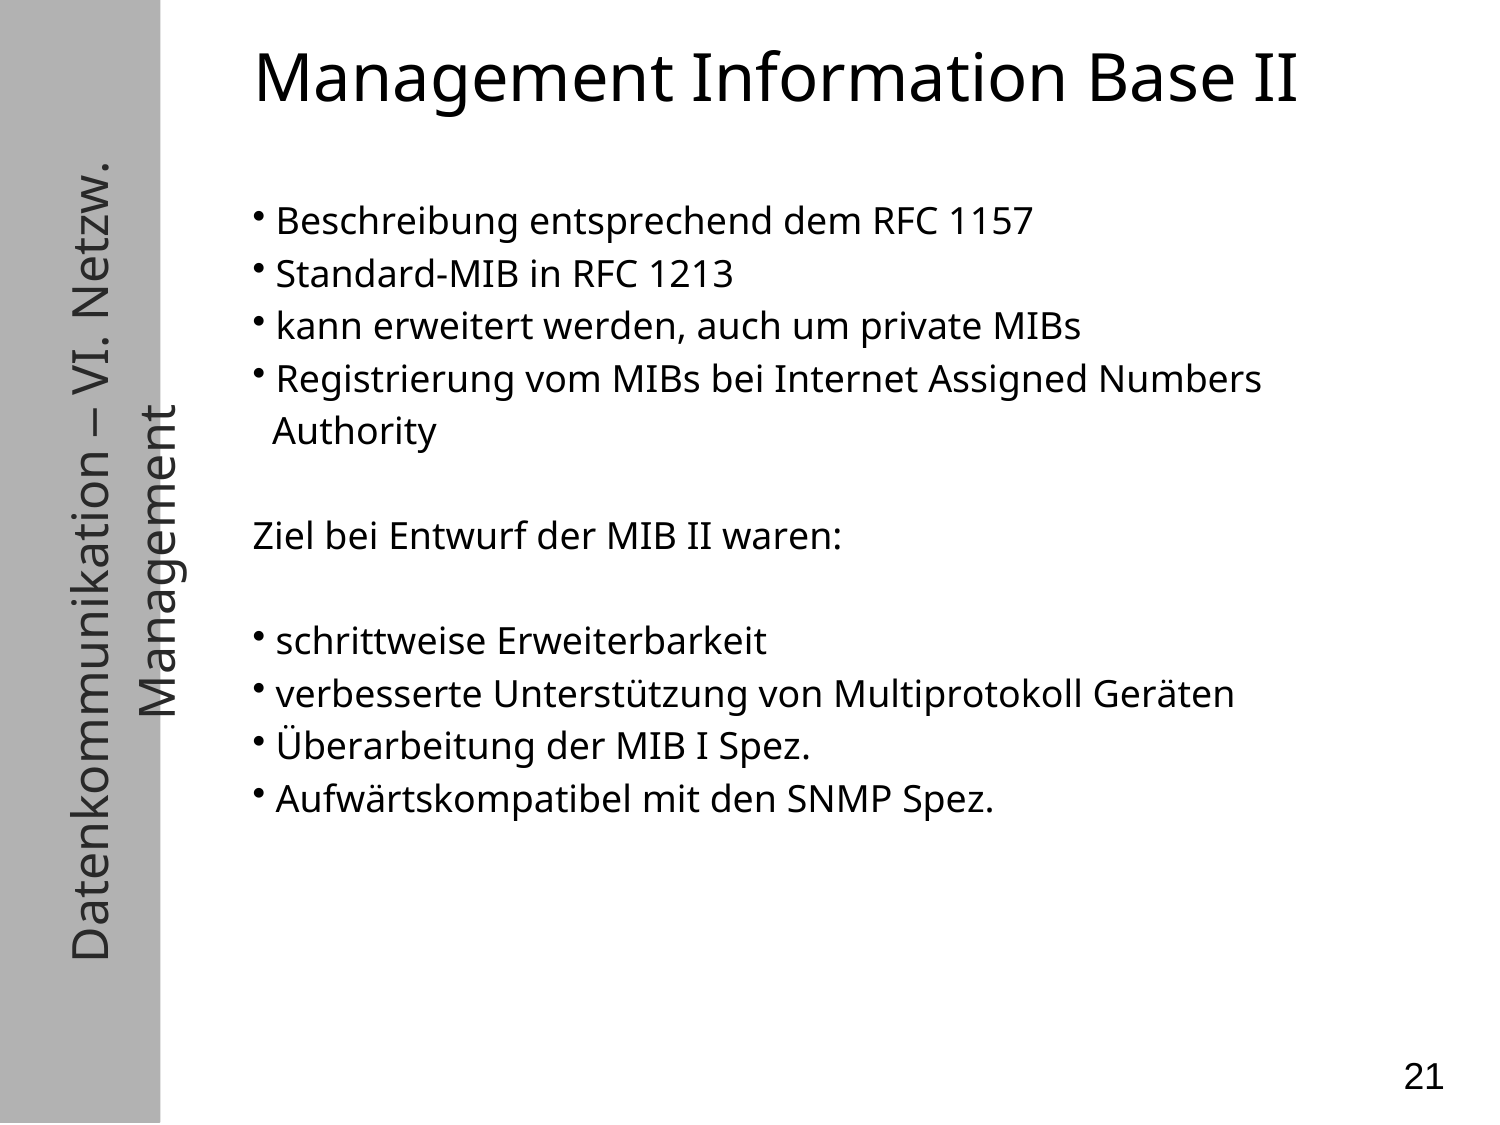

Management Information Base II
 Beschreibung entsprechend dem RFC 1157
 Standard-MIB in RFC 1213
 kann erweitert werden, auch um private MIBs
 Registrierung vom MIBs bei Internet Assigned Numbers
 Authority
Ziel bei Entwurf der MIB II waren:
 schrittweise Erweiterbarkeit
 verbesserte Unterstützung von Multiprotokoll Geräten
 Überarbeitung der MIB I Spez.
 Aufwärtskompatibel mit den SNMP Spez.
Datenkommunikation – VI. Netzw. Management